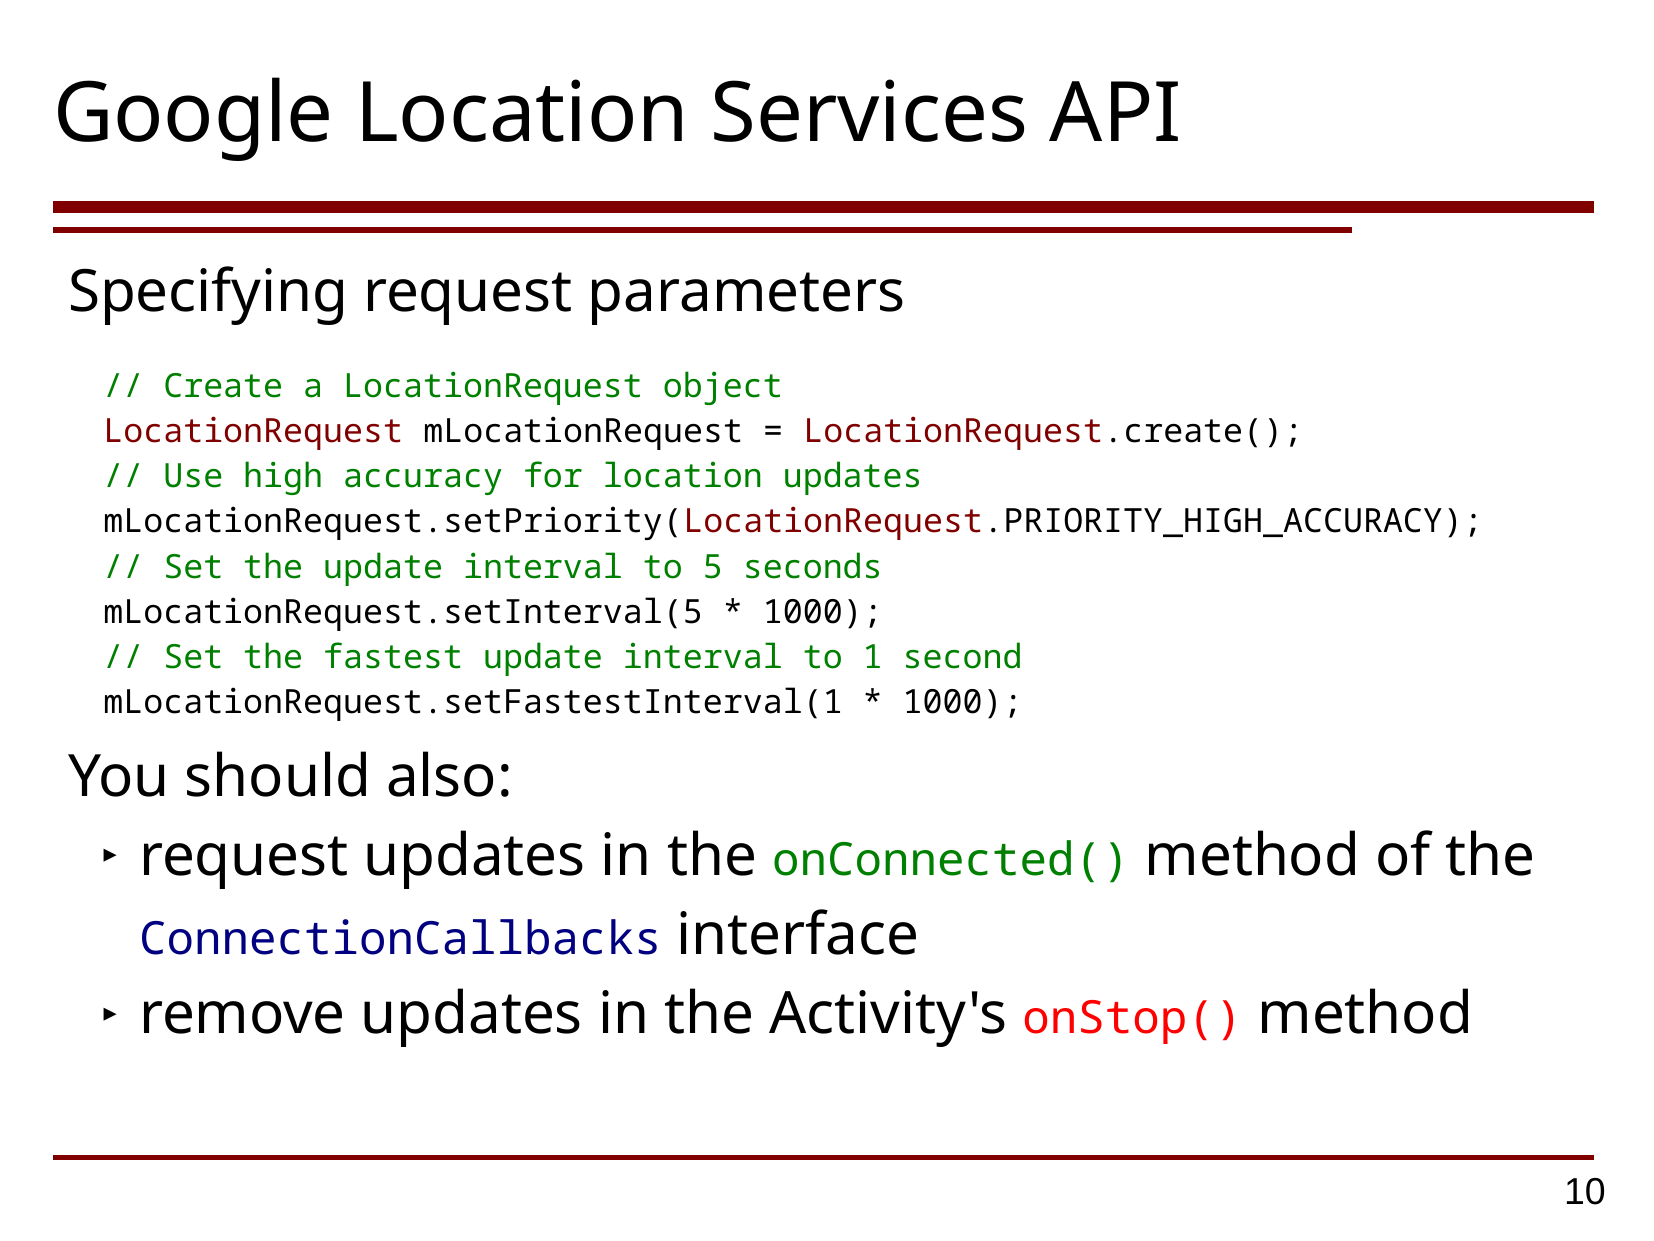

# Google Location Services API
Specifying request parameters
// Create a LocationRequest object
LocationRequest mLocationRequest = LocationRequest.create();
// Use high accuracy for location updates
mLocationRequest.setPriority(LocationRequest.PRIORITY_HIGH_ACCURACY);
// Set the update interval to 5 seconds
mLocationRequest.setInterval(5 * 1000);
// Set the fastest update interval to 1 second
mLocationRequest.setFastestInterval(1 * 1000);
You should also:
request updates in the onConnected() method of the
ConnectionCallbacks interface
remove updates in the Activity's onStop() method